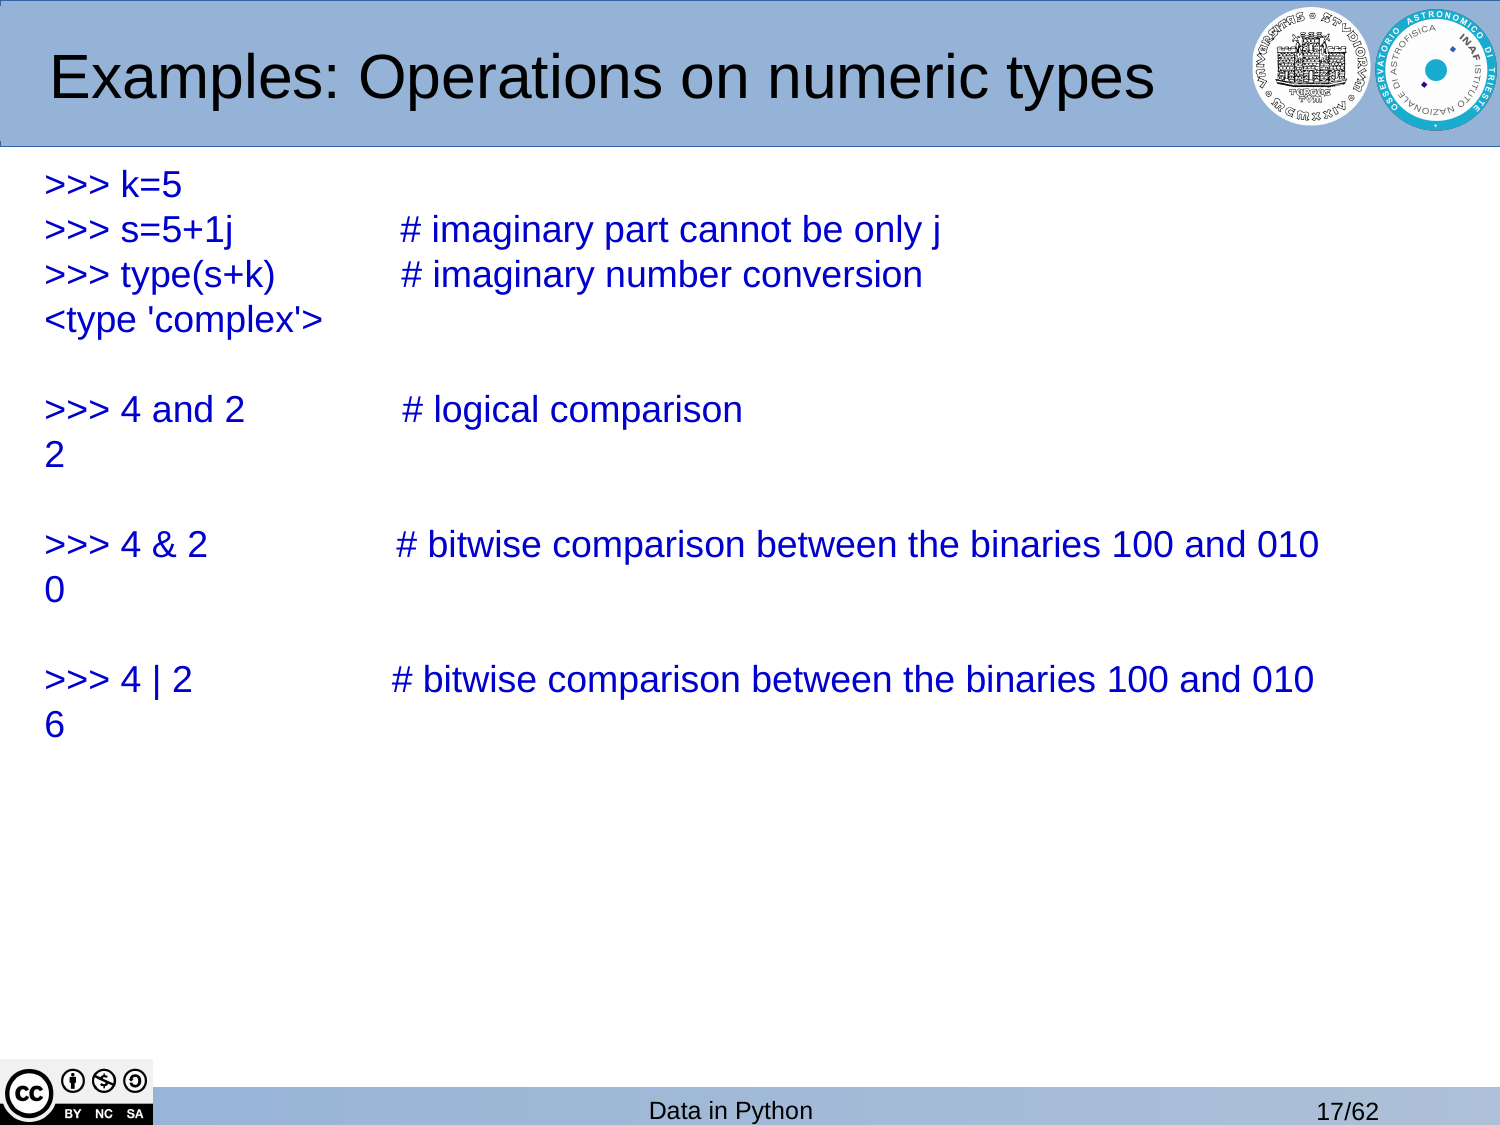

Examples: Operations on numeric types
# >>> k=5
>>> s=5+1j # imaginary part cannot be only j
>>> type(s+k) # imaginary number conversion
<type 'complex'>
>>> 4 and 2 # logical comparison
2
>>> 4 & 2 # bitwise comparison between the binaries 100 and 010
0
>>> 4 | 2 # bitwise comparison between the binaries 100 and 010
6